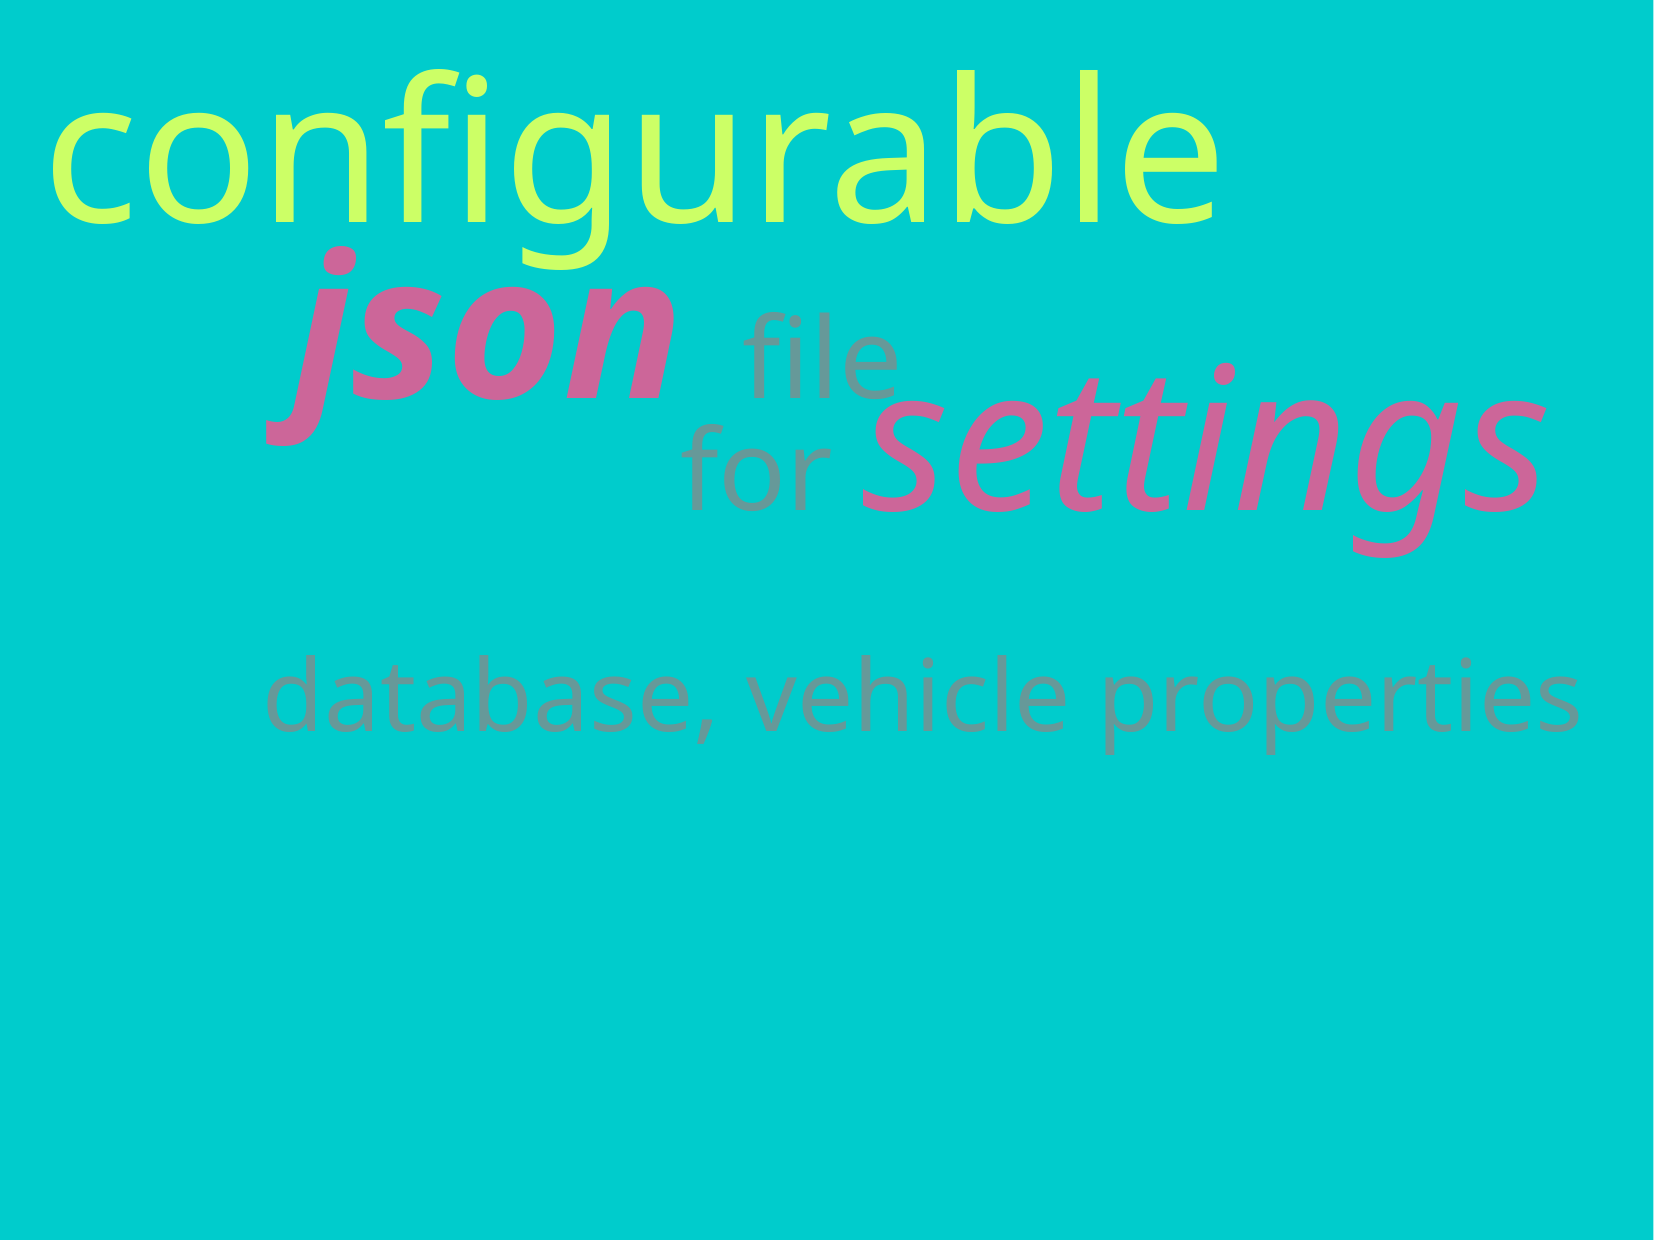

configurable
json file
for settings
database, vehicle properties